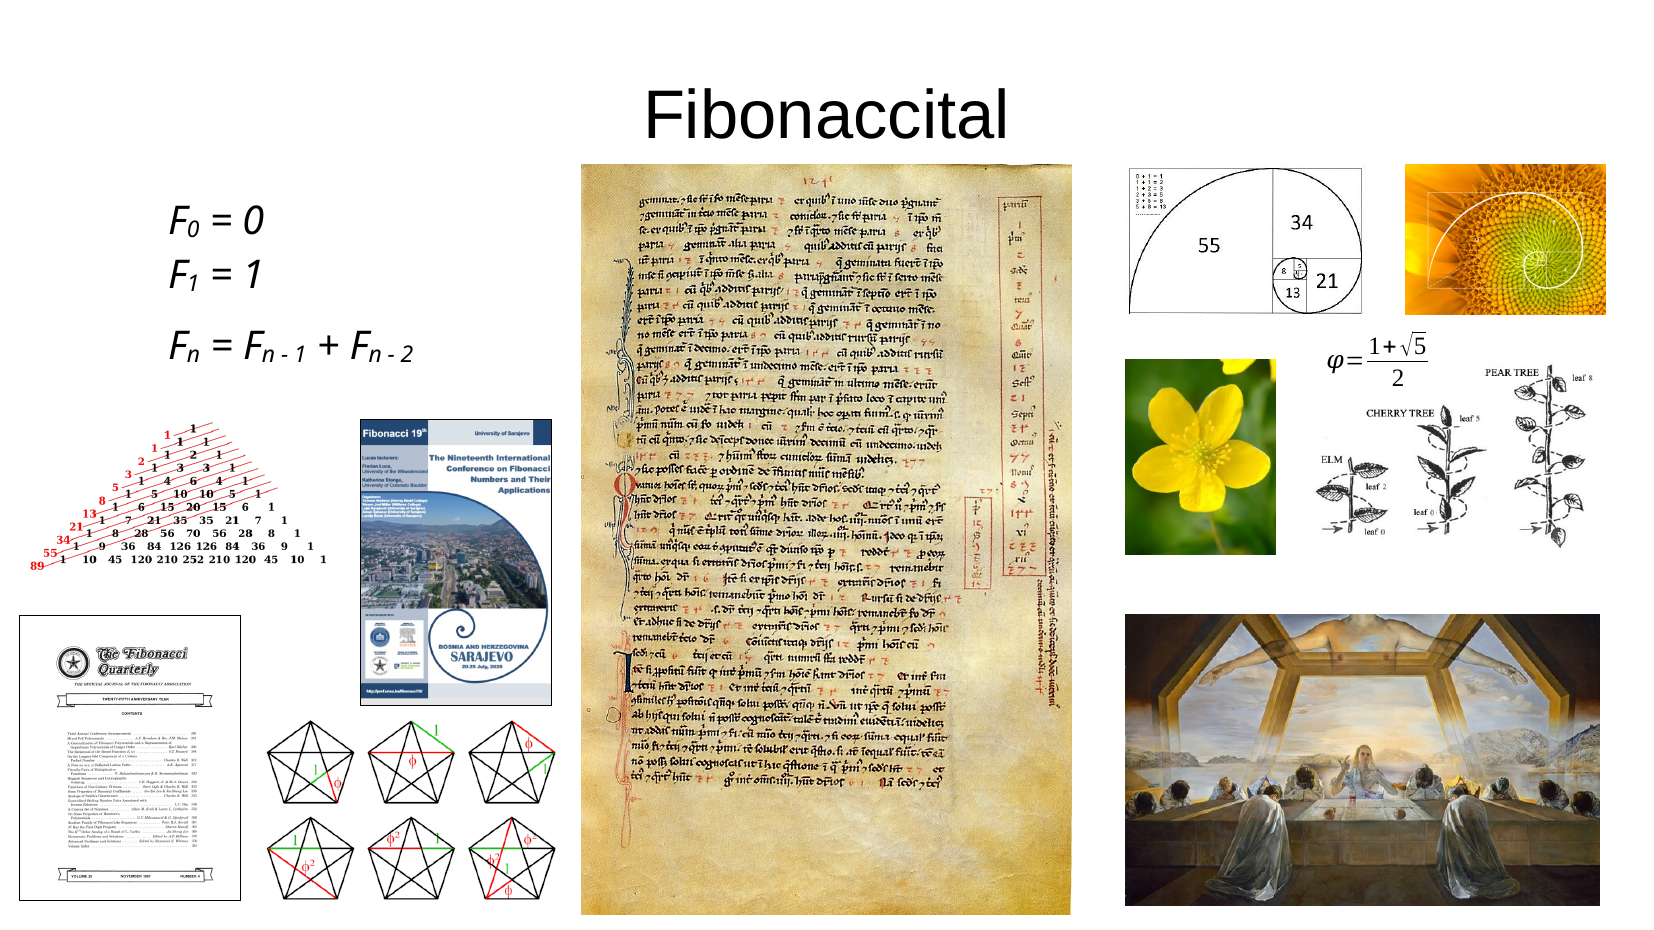

Fibonaccital
# F0 = 0 F1 = 1
Fn = Fn - 1 + Fn - 2